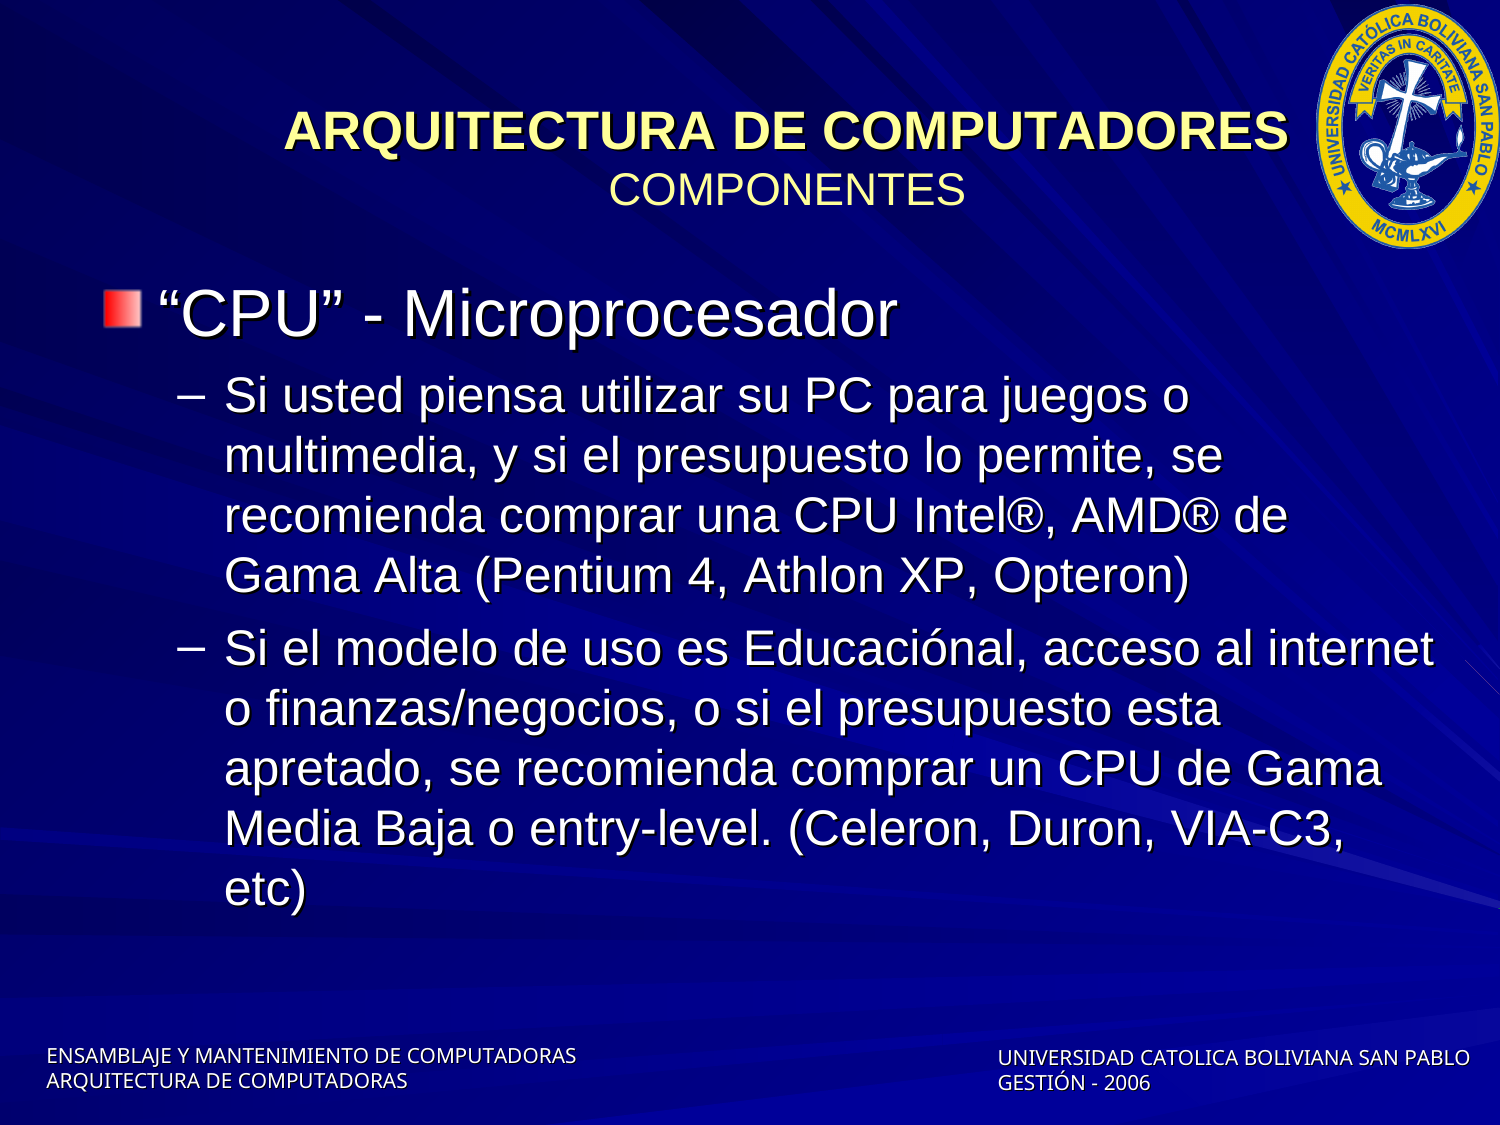

ARQUITECTURA DE COMPUTADORES
COMPONENTES
# “CPU” - Microprocesador
Si usted piensa utilizar su PC para juegos o multimedia, y si el presupuesto lo permite, se recomienda comprar una CPU Intel®, AMD® de Gama Alta (Pentium 4, Athlon XP, Opteron)
Si el modelo de uso es Educaciónal, acceso al internet o finanzas/negocios, o si el presupuesto esta apretado, se recomienda comprar un CPU de Gama Media Baja o entry-level. (Celeron, Duron, VIA-C3, etc)